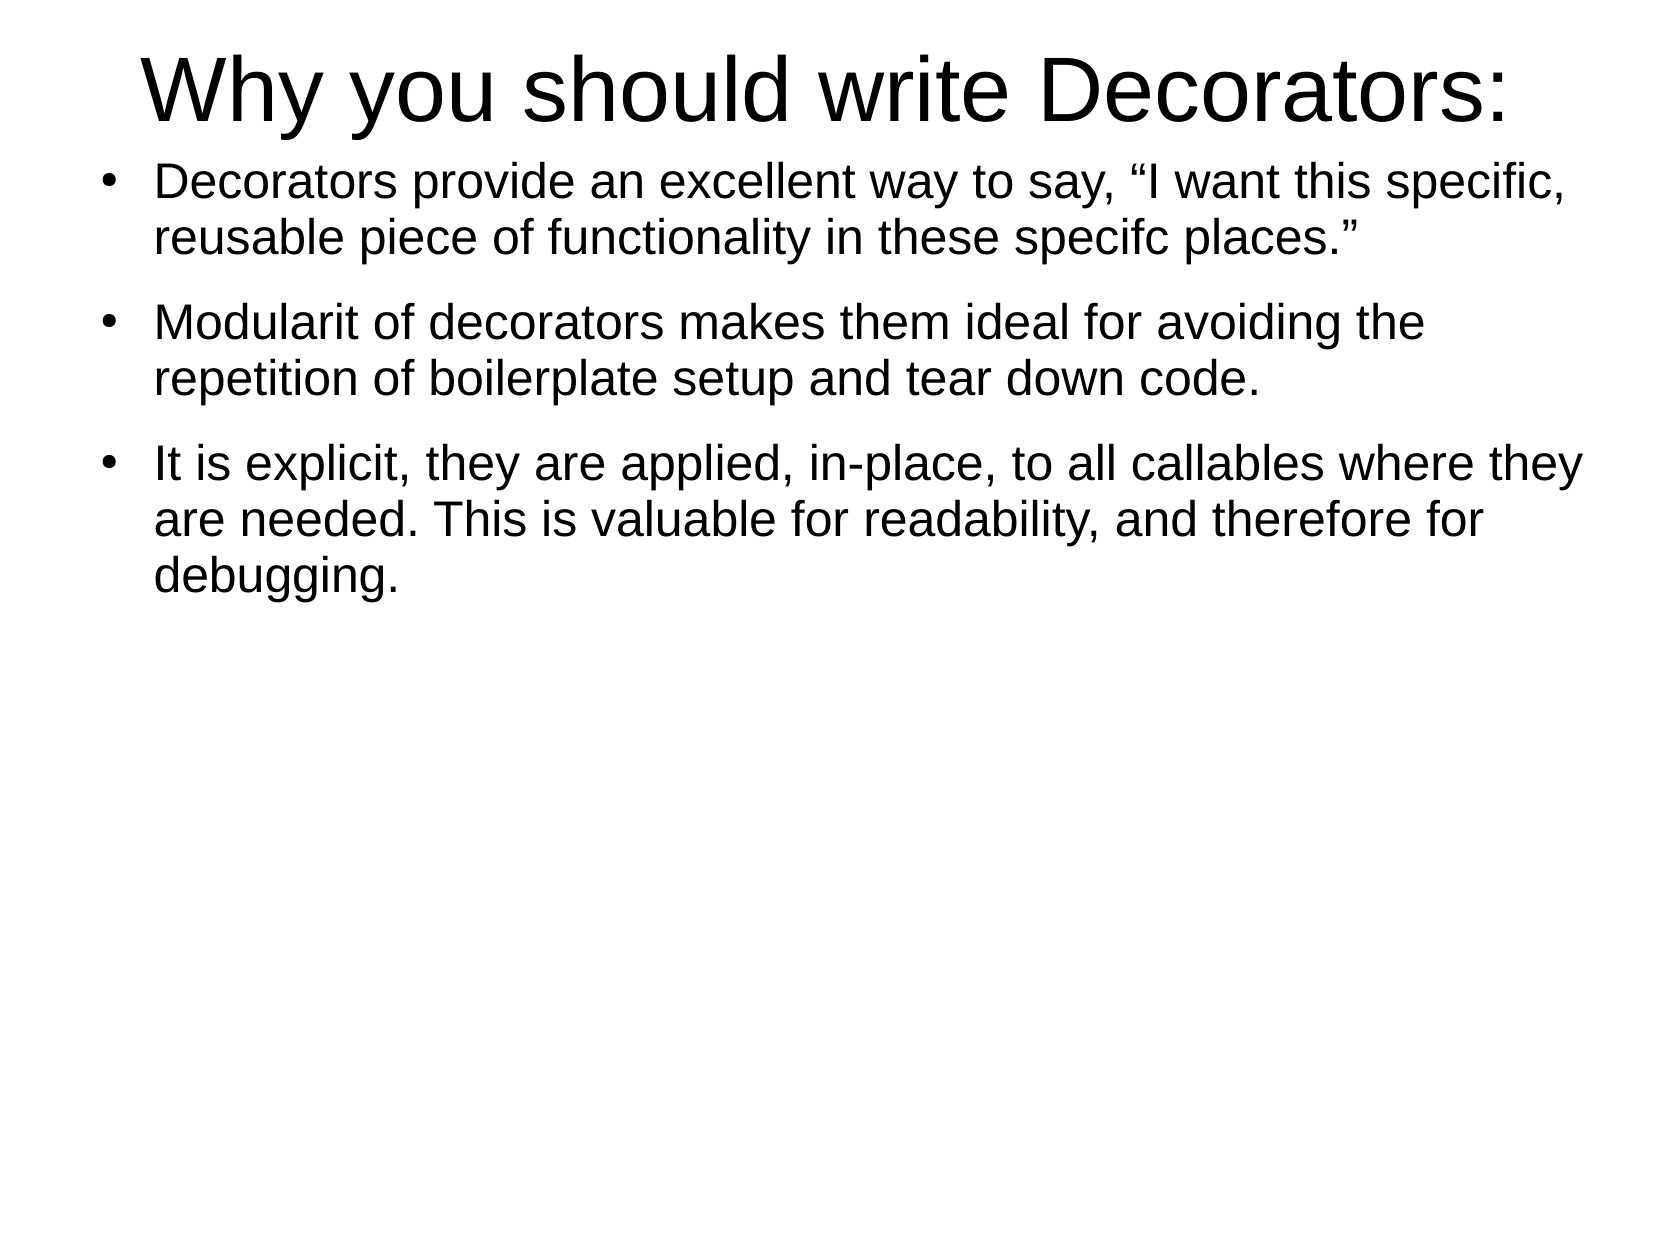

# Why you should write Decorators:
Decorators provide an excellent way to say, “I want this specific, reusable piece of functionality in these specifc places.”
Modularit of decorators makes them ideal for avoiding the repetition of boilerplate setup and tear down code.
It is explicit, they are applied, in-place, to all callables where they are needed. This is valuable for readability, and therefore for debugging.